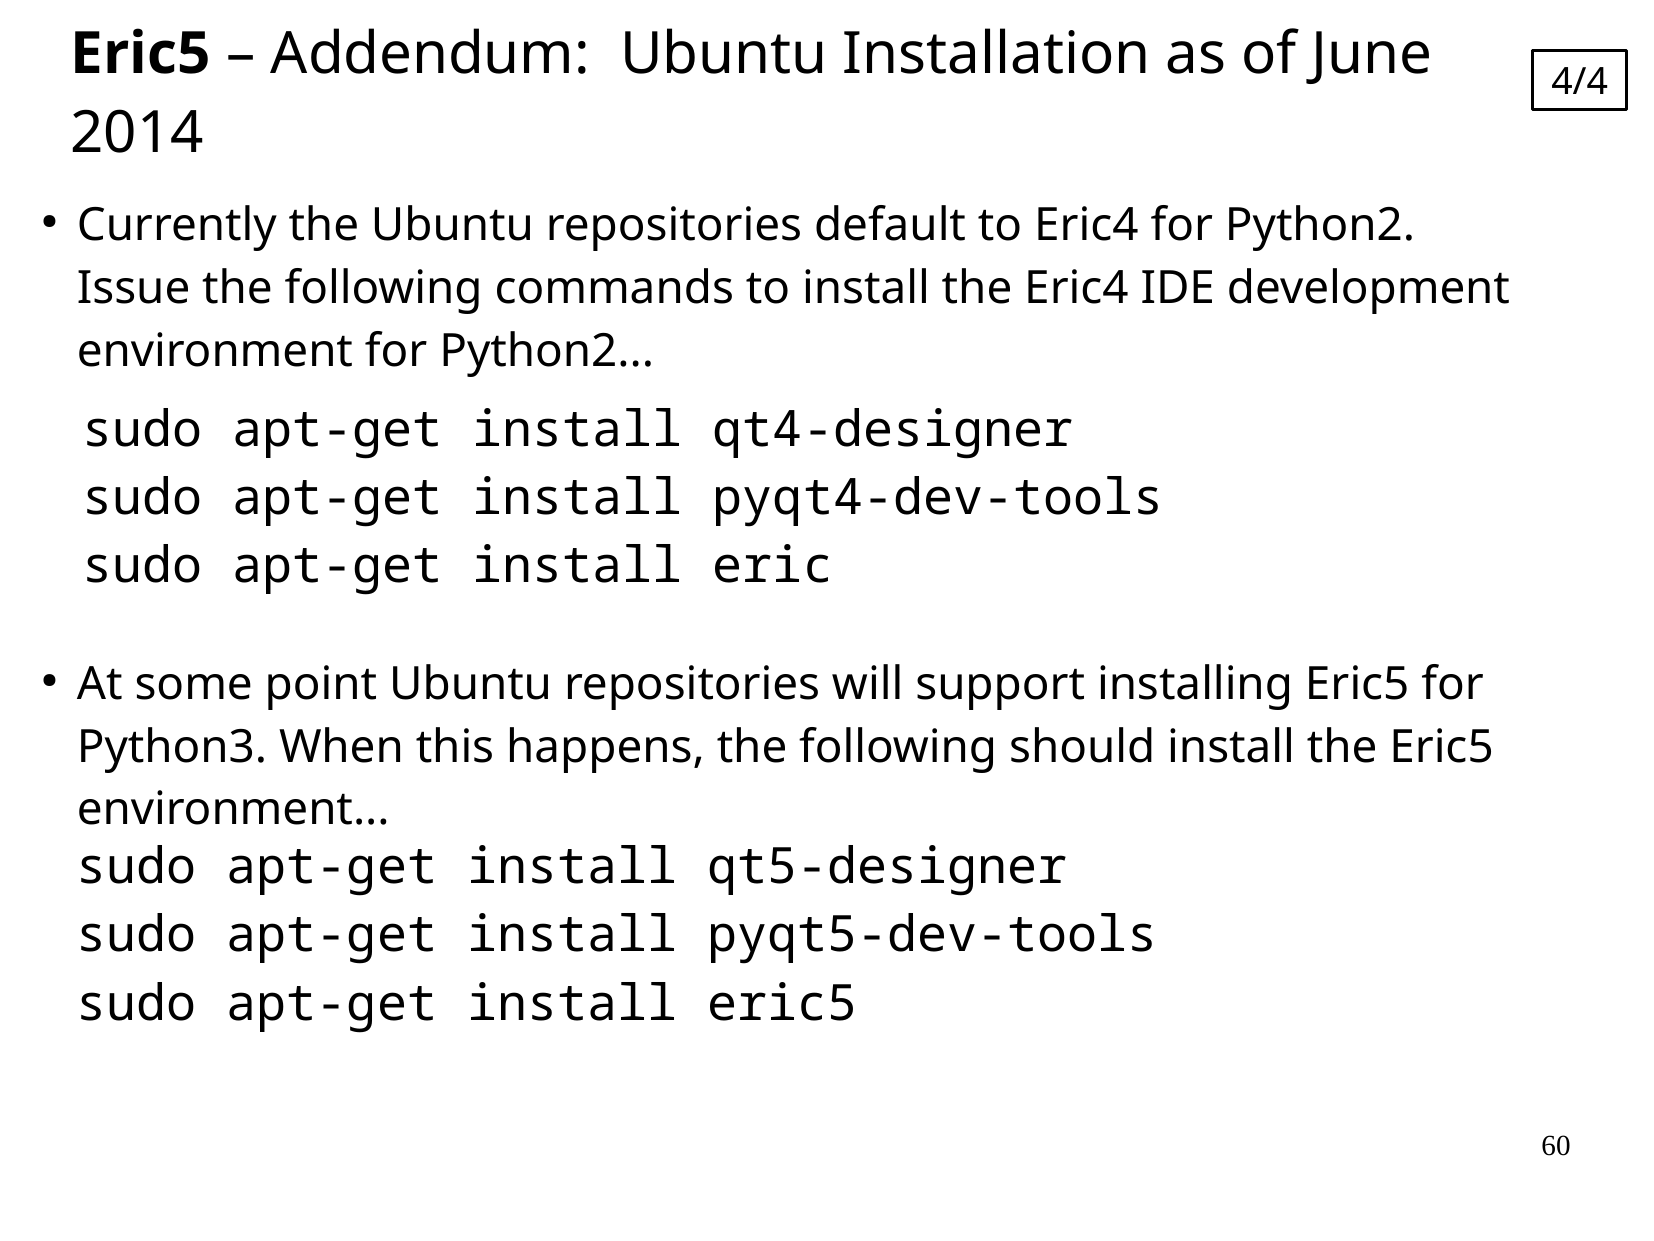

# Eric5 – Addendum: Ubuntu Installation as of June 2014
4/4
Currently the Ubuntu repositories default to Eric4 for Python2.
Issue the following commands to install the Eric4 IDE development environment for Python2...
sudo apt-get install qt4-designer
sudo apt-get install pyqt4-dev-tools
sudo apt-get install eric
At some point Ubuntu repositories will support installing Eric5 for Python3. When this happens, the following should install the Eric5 environment...
sudo apt-get install qt5-designer
sudo apt-get install pyqt5-dev-tools
sudo apt-get install eric5
60